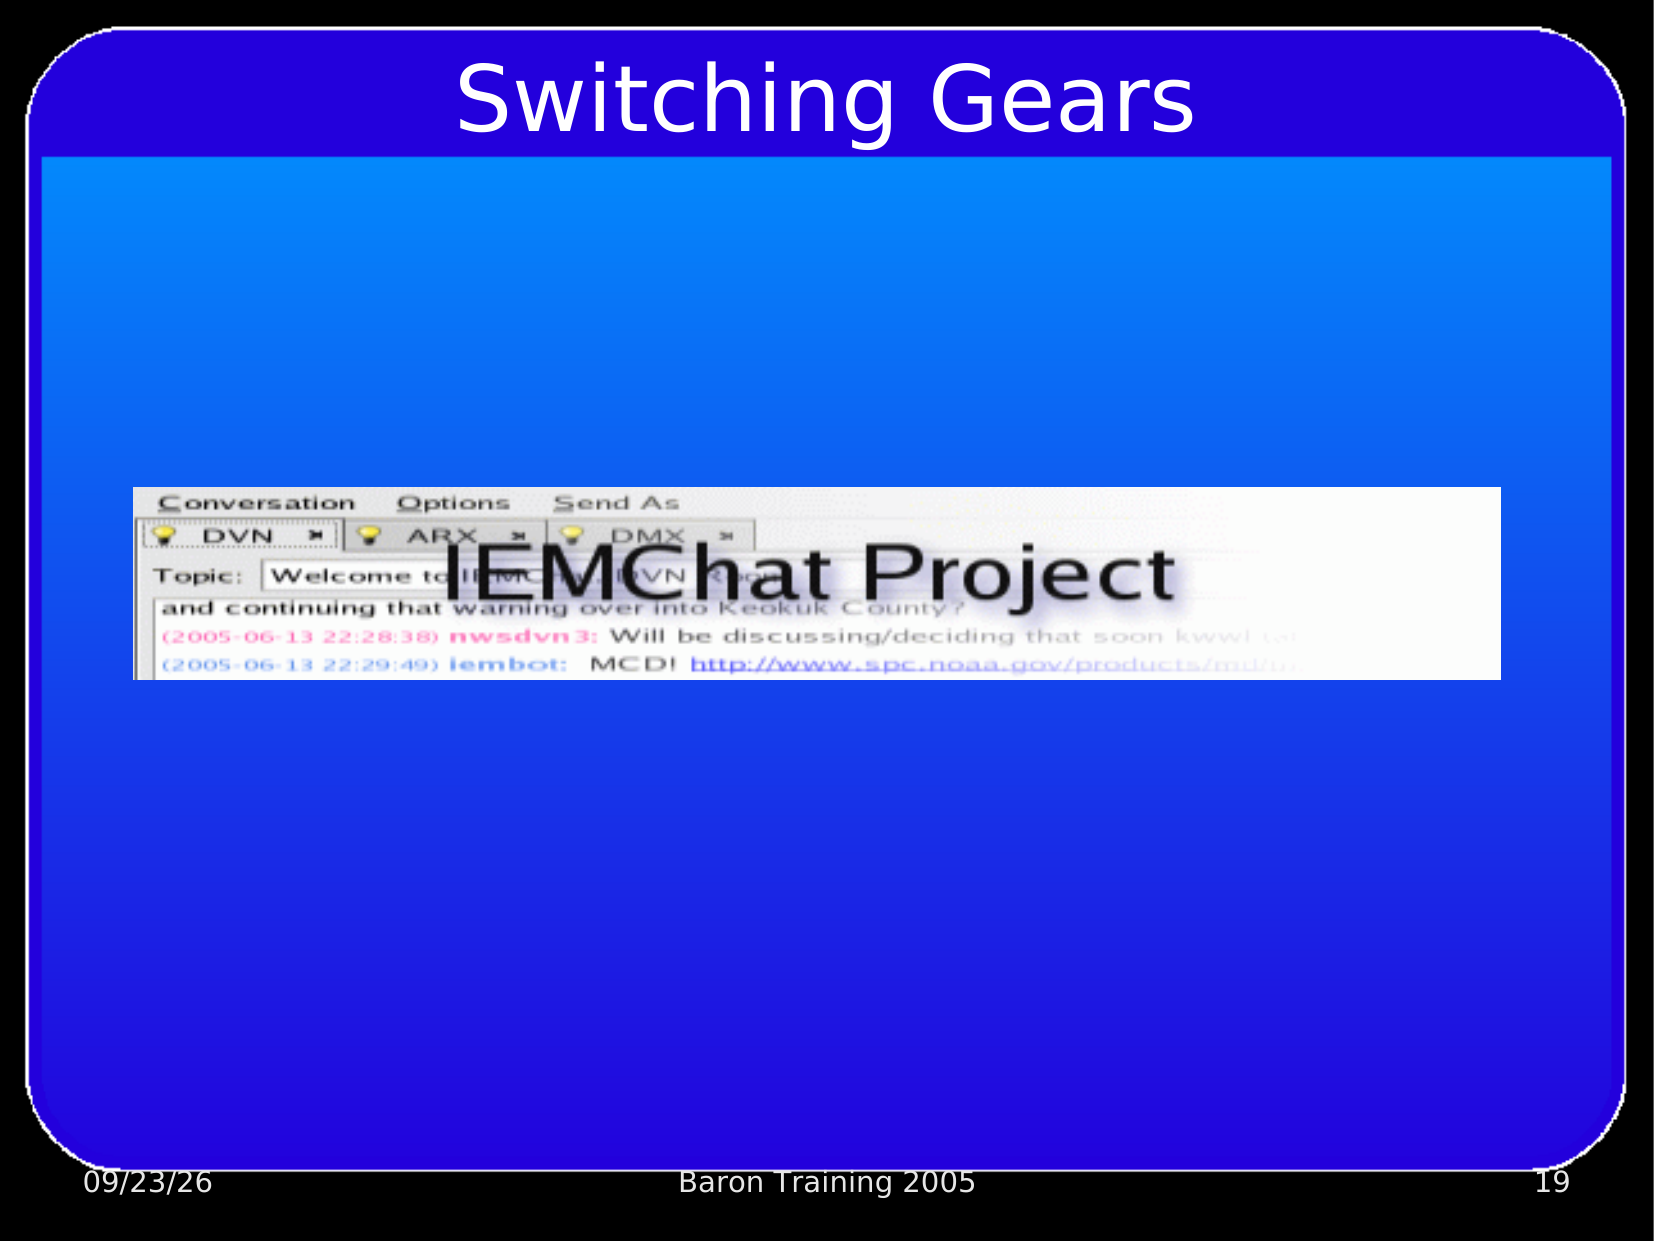

# Switching Gears
Baron Training 2005
19